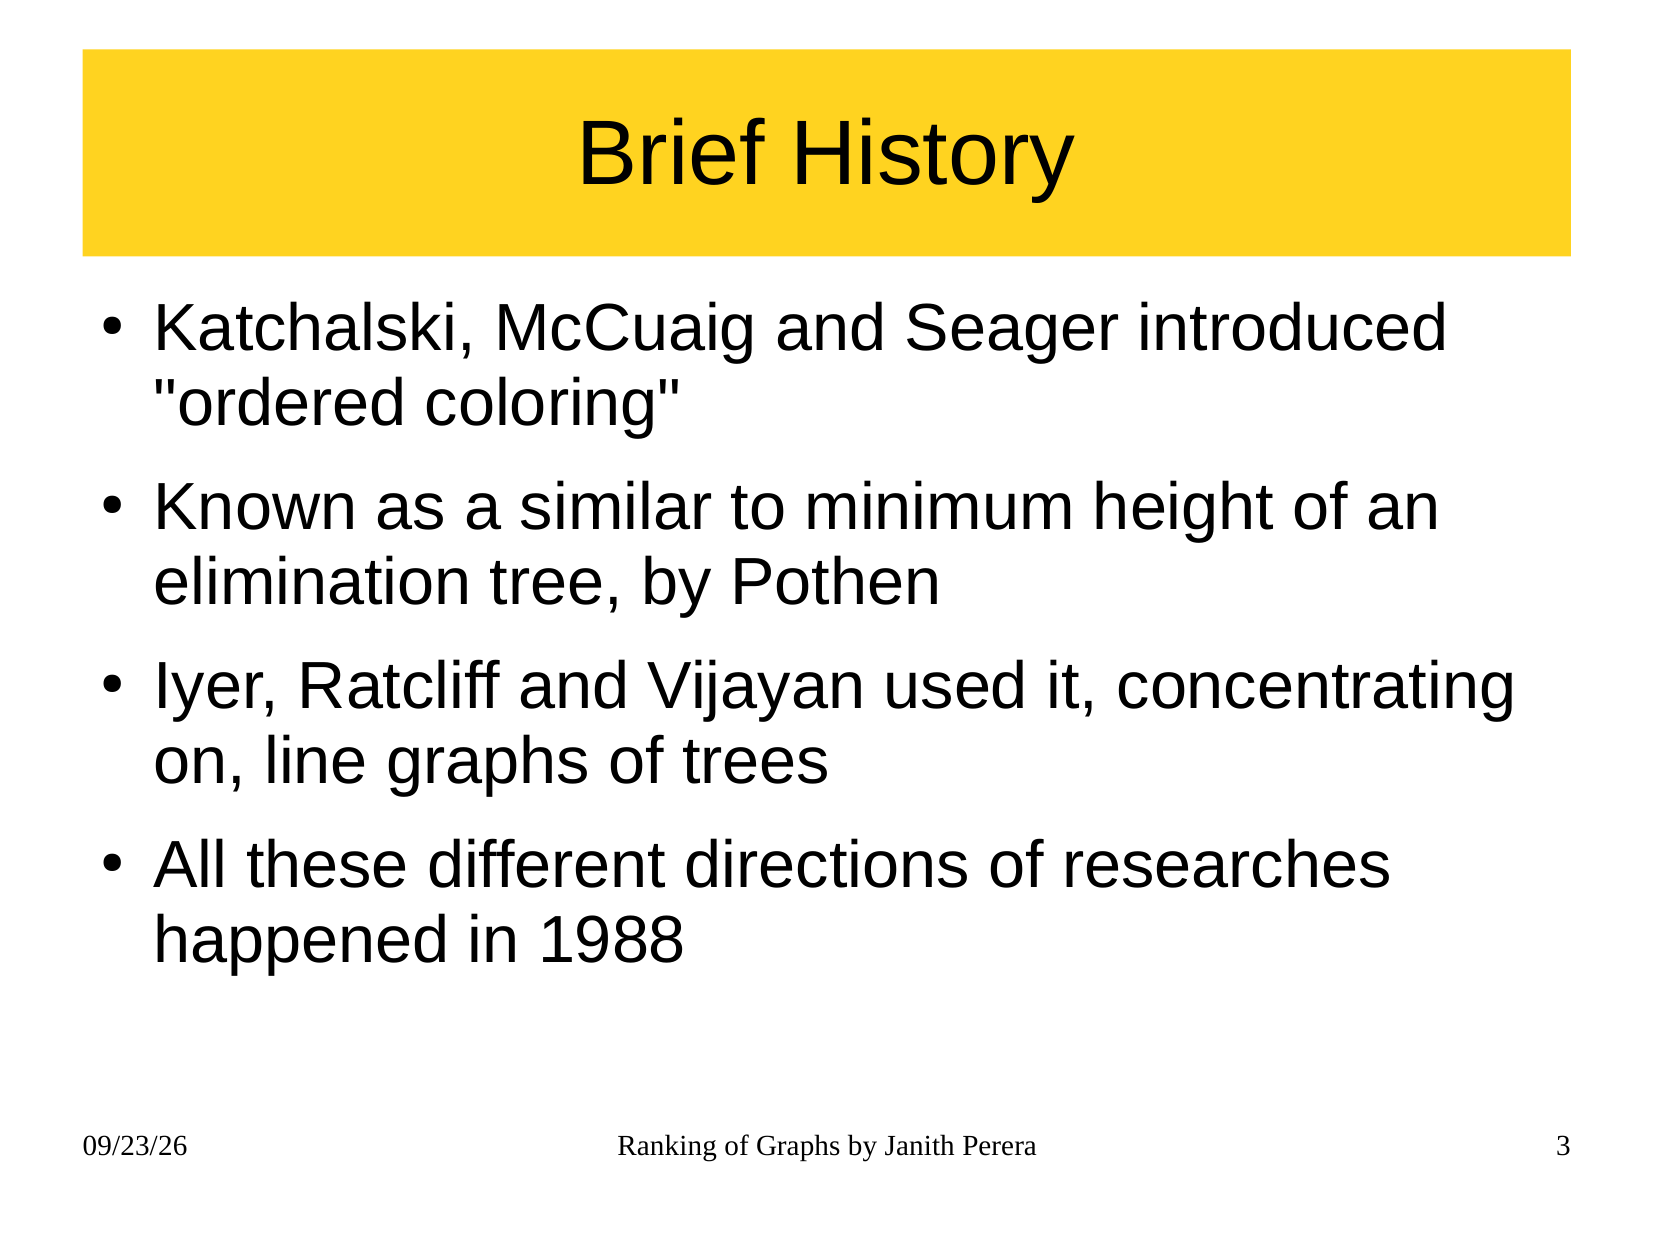

# Brief History
Katchalski, McCuaig and Seager introduced "ordered coloring"
Known as a similar to minimum height of an elimination tree, by Pothen
Iyer, Ratcliff and Vijayan used it, concentrating on, line graphs of trees
All these different directions of researches happened in 1988
Ranking of Graphs by Janith Perera
3